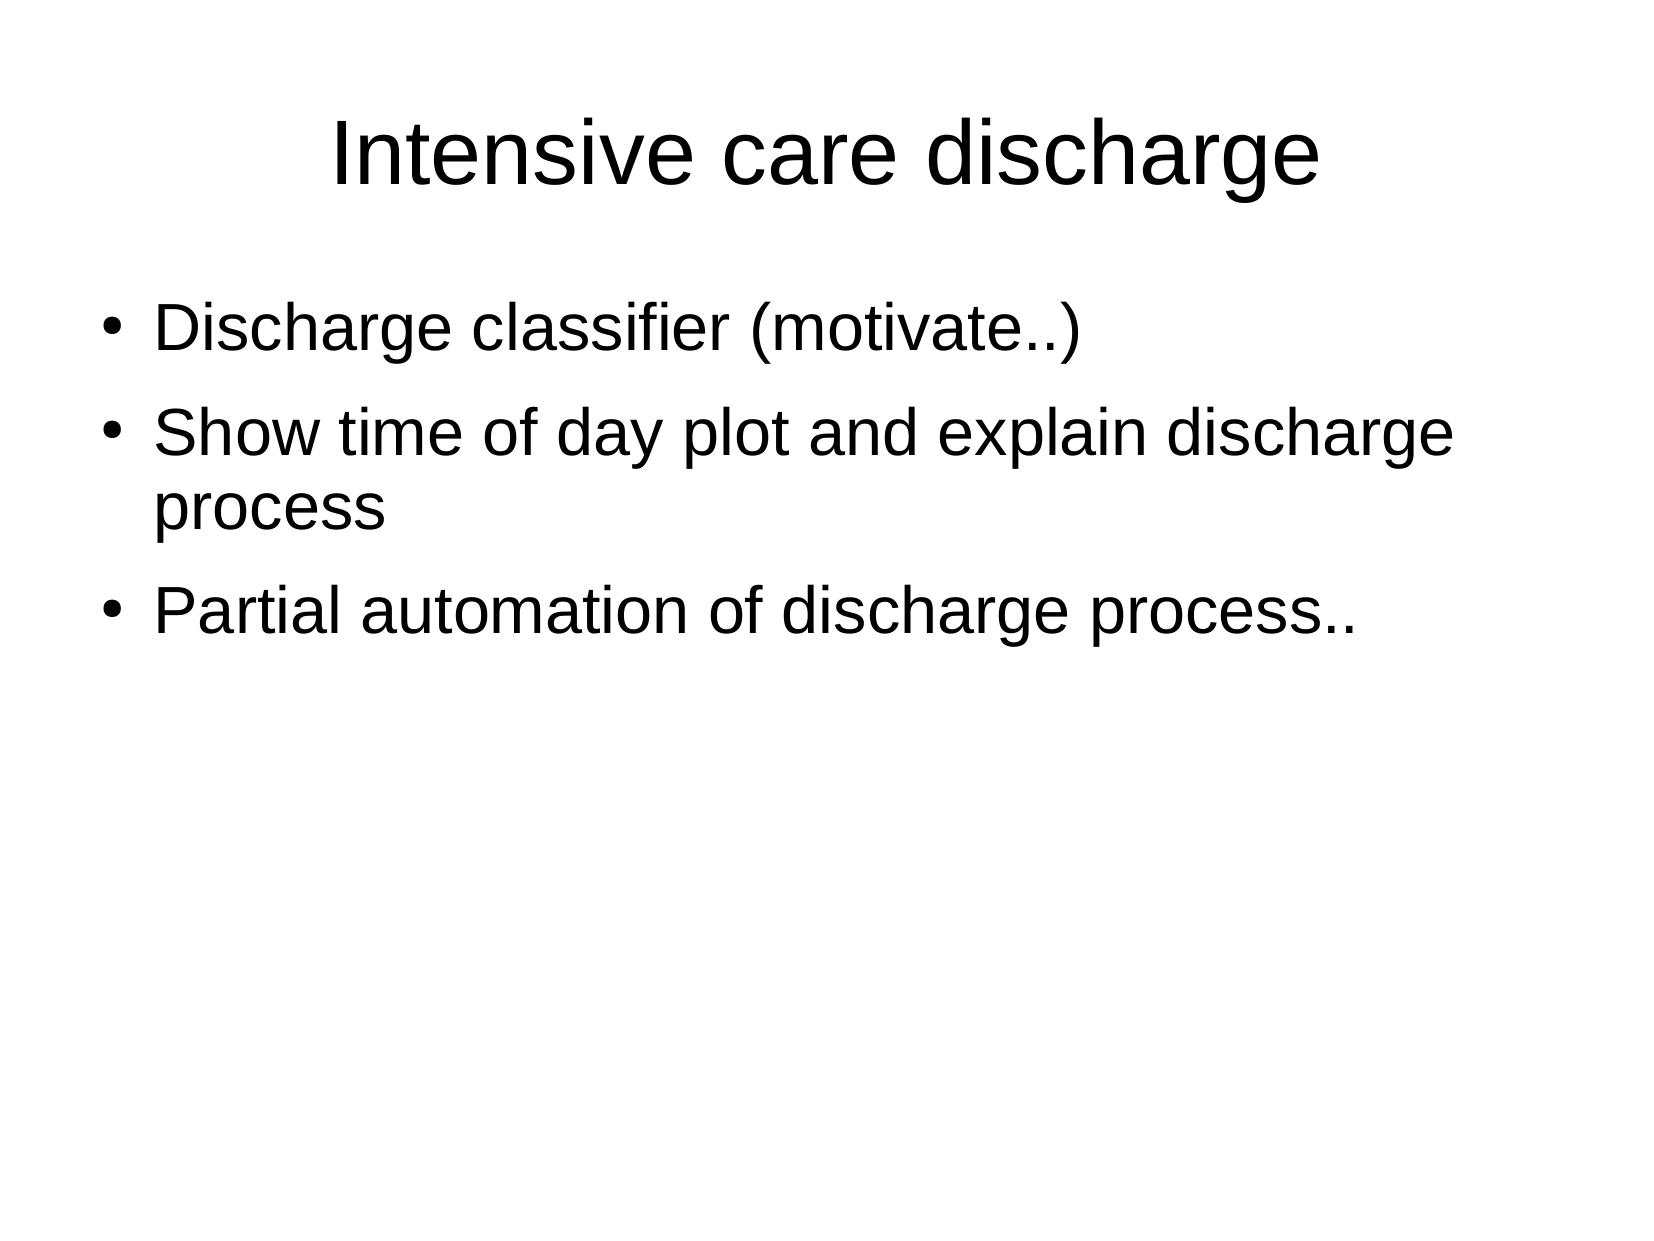

# Intensive care discharge
Discharge classifier (motivate..)
Show time of day plot and explain discharge process
Partial automation of discharge process..